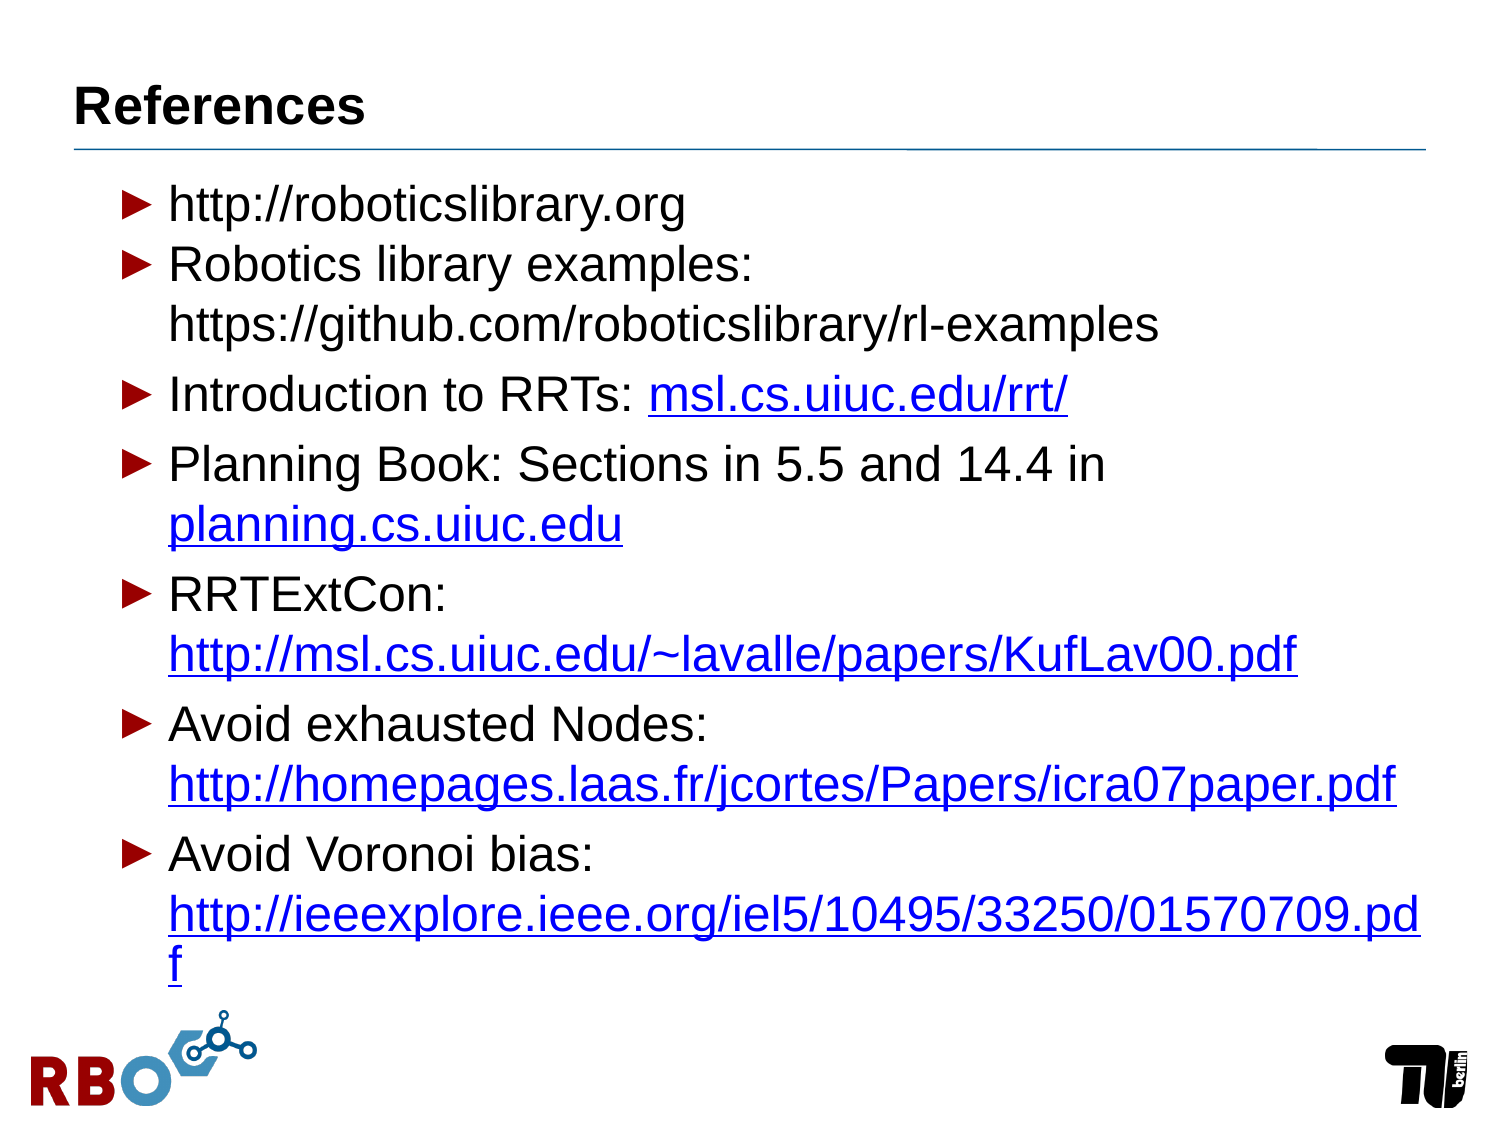

# References
http://roboticslibrary.org
Robotics library examples: https://github.com/roboticslibrary/rl-examples
Introduction to RRTs: msl.cs.uiuc.edu/rrt/
Planning Book: Sections in 5.5 and 14.4 in planning.cs.uiuc.edu
RRTExtCon: http://msl.cs.uiuc.edu/~lavalle/papers/KufLav00.pdf
Avoid exhausted Nodes: http://homepages.laas.fr/jcortes/Papers/icra07paper.pdf
Avoid Voronoi bias: http://ieeexplore.ieee.org/iel5/10495/33250/01570709.pdf